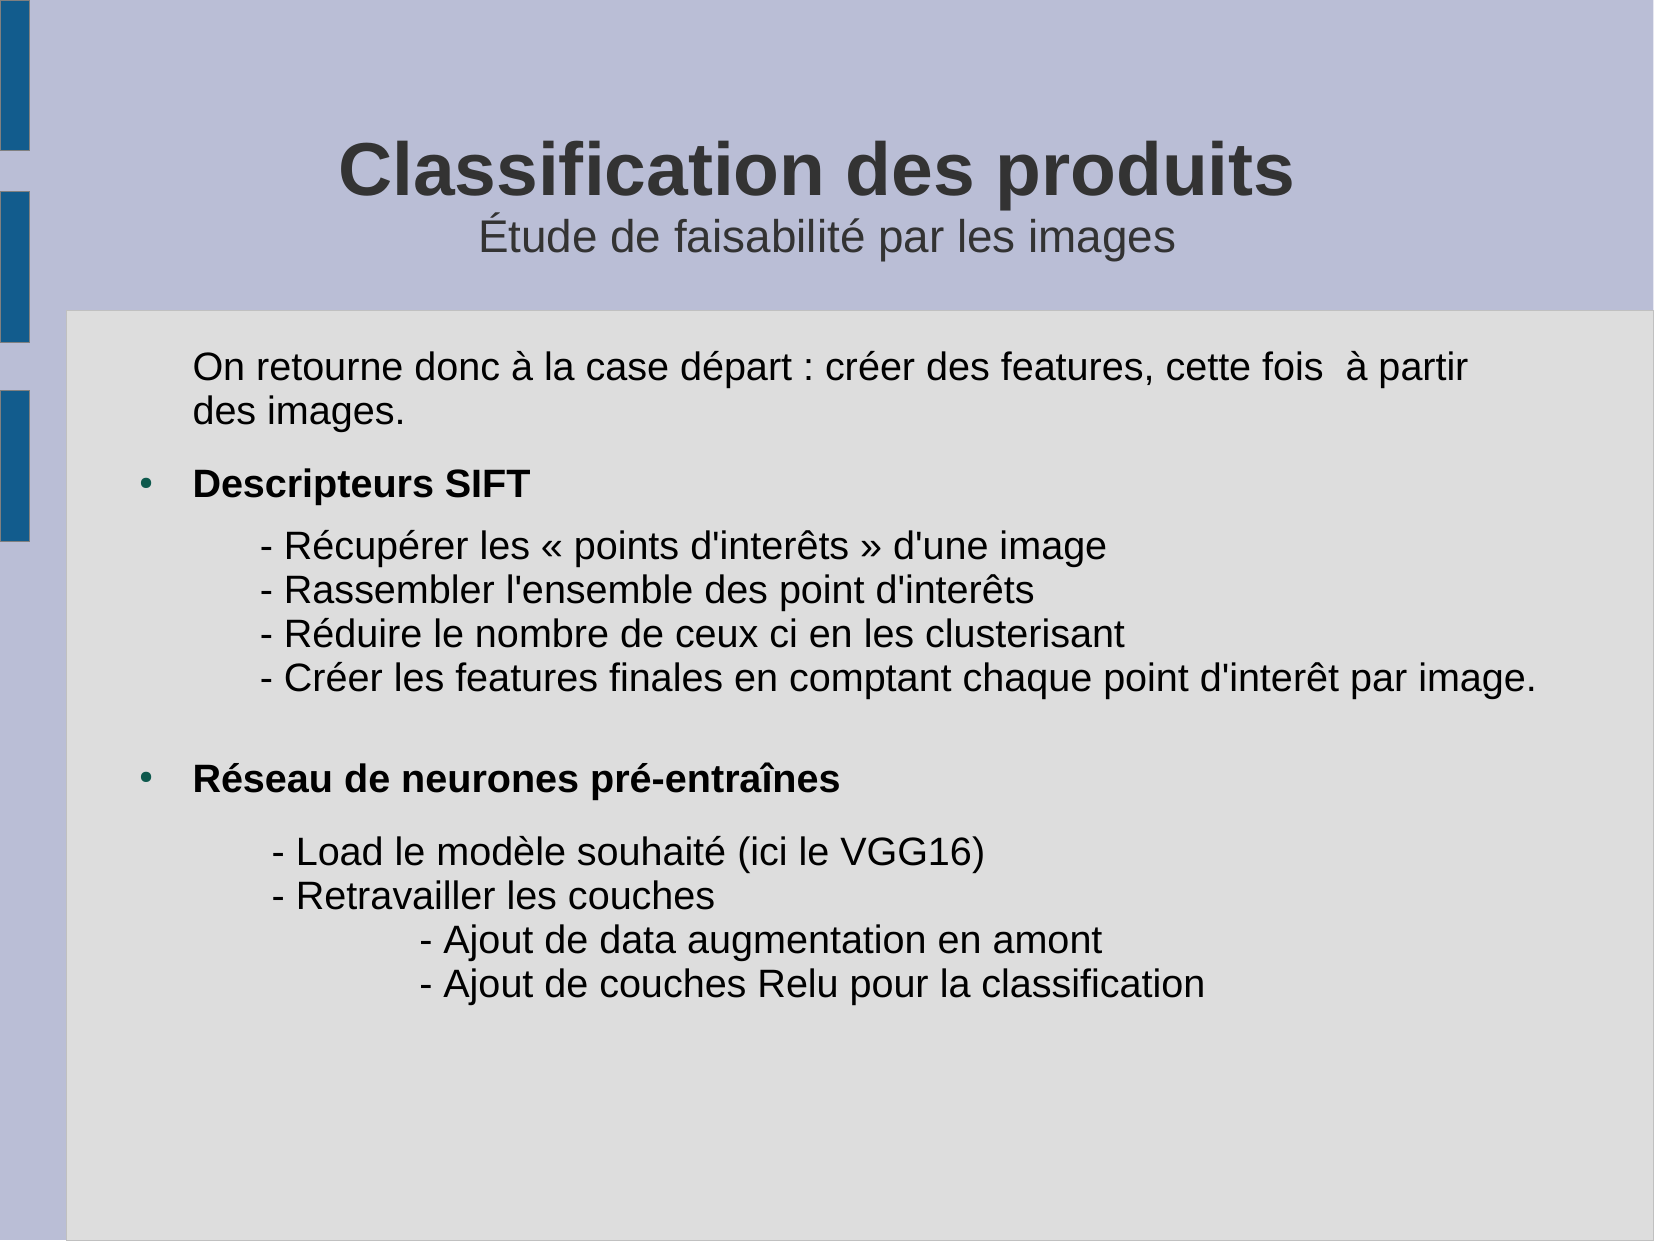

# Classification des produits Étude de faisabilité par les images
On retourne donc à la case départ : créer des features, cette fois à partir des images.
Descripteurs SIFT
Réseau de neurones pré-entraînes
- Récupérer les « points d'interêts » d'une image
- Rassembler l'ensemble des point d'interêts
- Réduire le nombre de ceux ci en les clusterisant
- Créer les features finales en comptant chaque point d'interêt par image.
- Load le modèle souhaité (ici le VGG16)
- Retravailler les couches
		- Ajout de data augmentation en amont
		- Ajout de couches Relu pour la classification